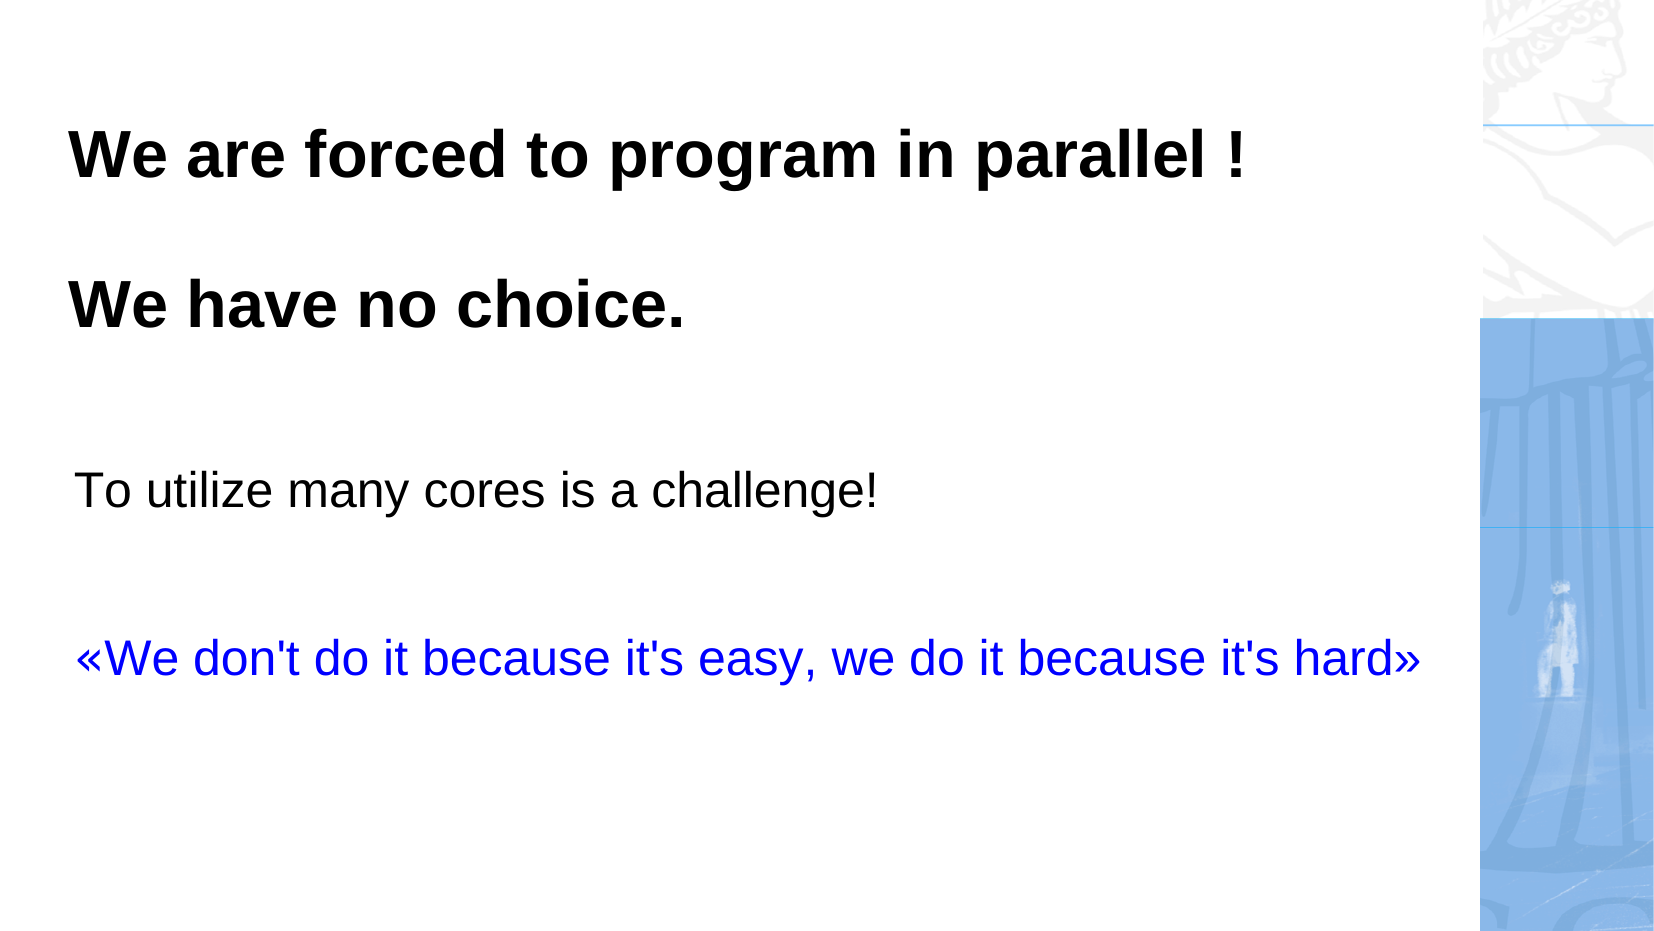

We are forced to program in parallel !
We have no choice.
To utilize many cores is a challenge!
«We don't do it because it's easy, we do it because it's hard»